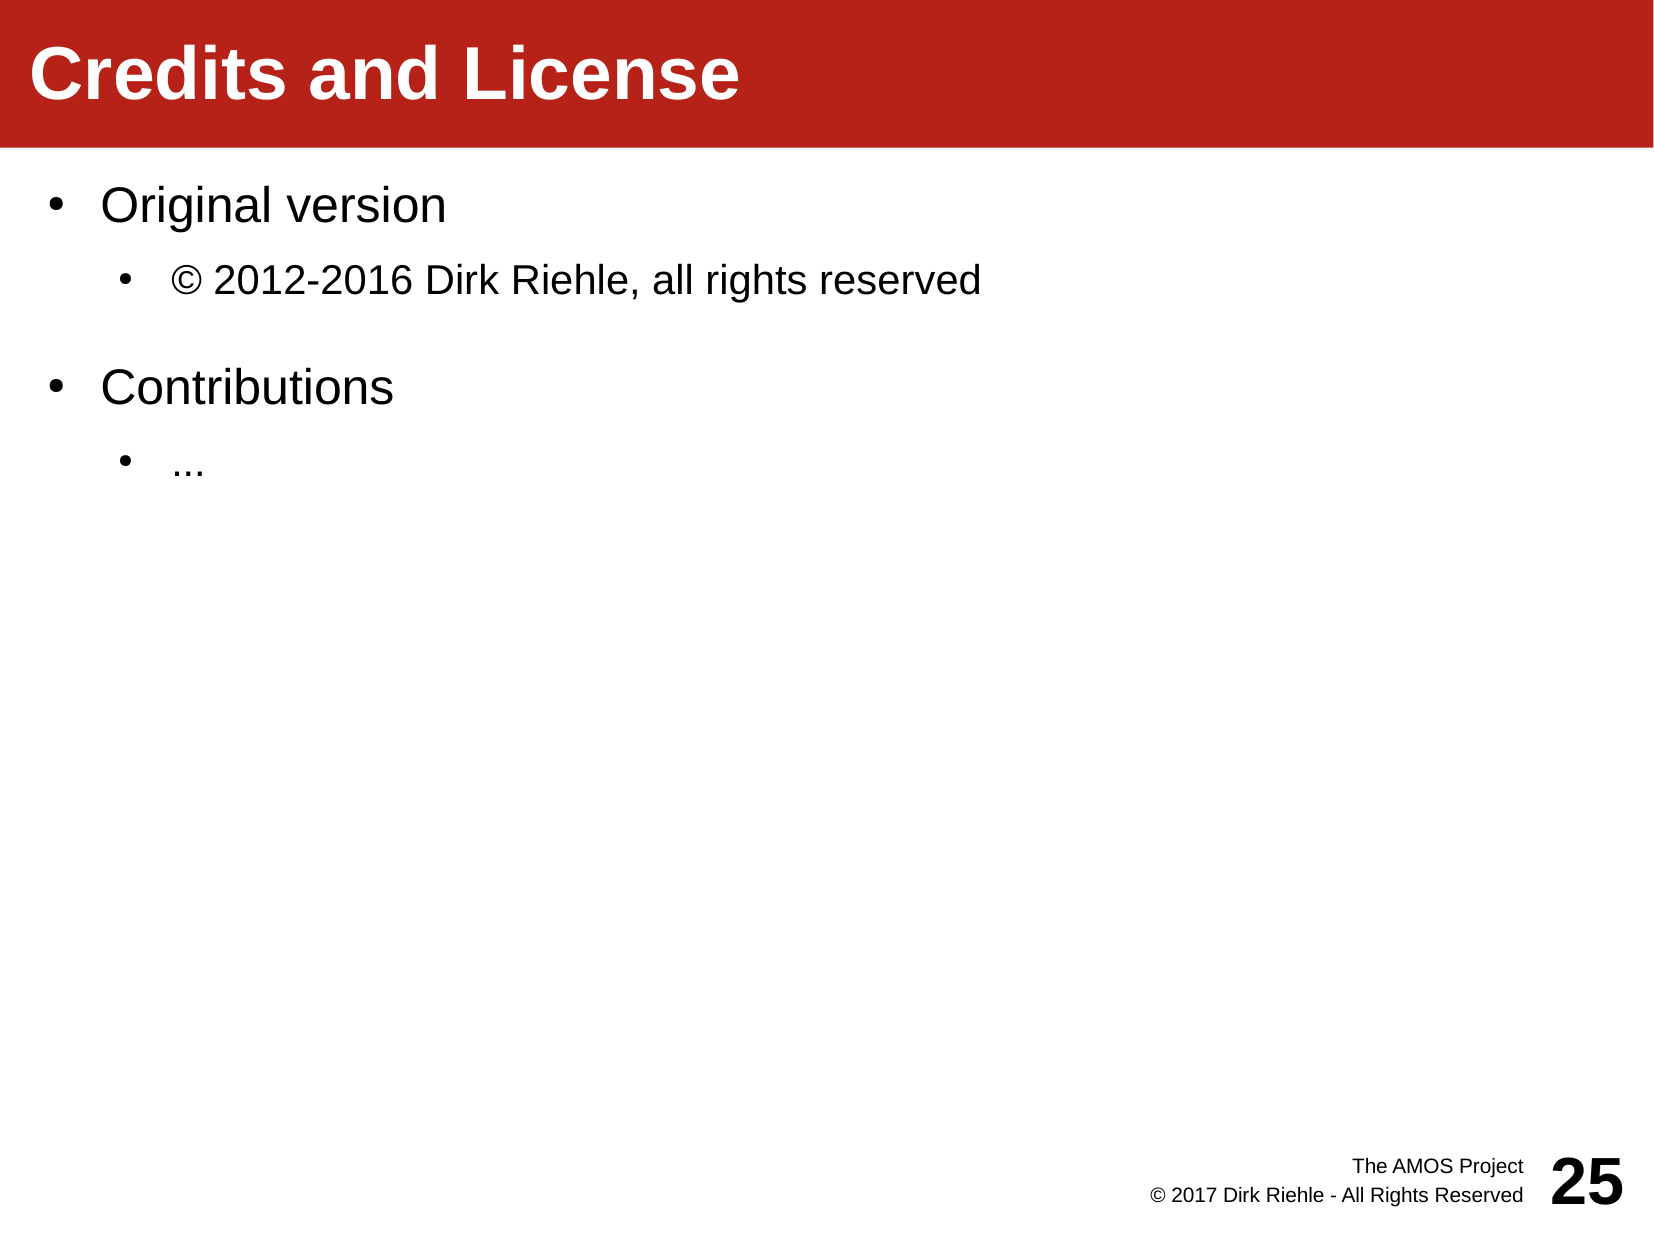

# Credits and License
Original version
© 2012-2016 Dirk Riehle, all rights reserved
Contributions
...
The AMOS Project
25
© 2017 Dirk Riehle - All Rights Reserved